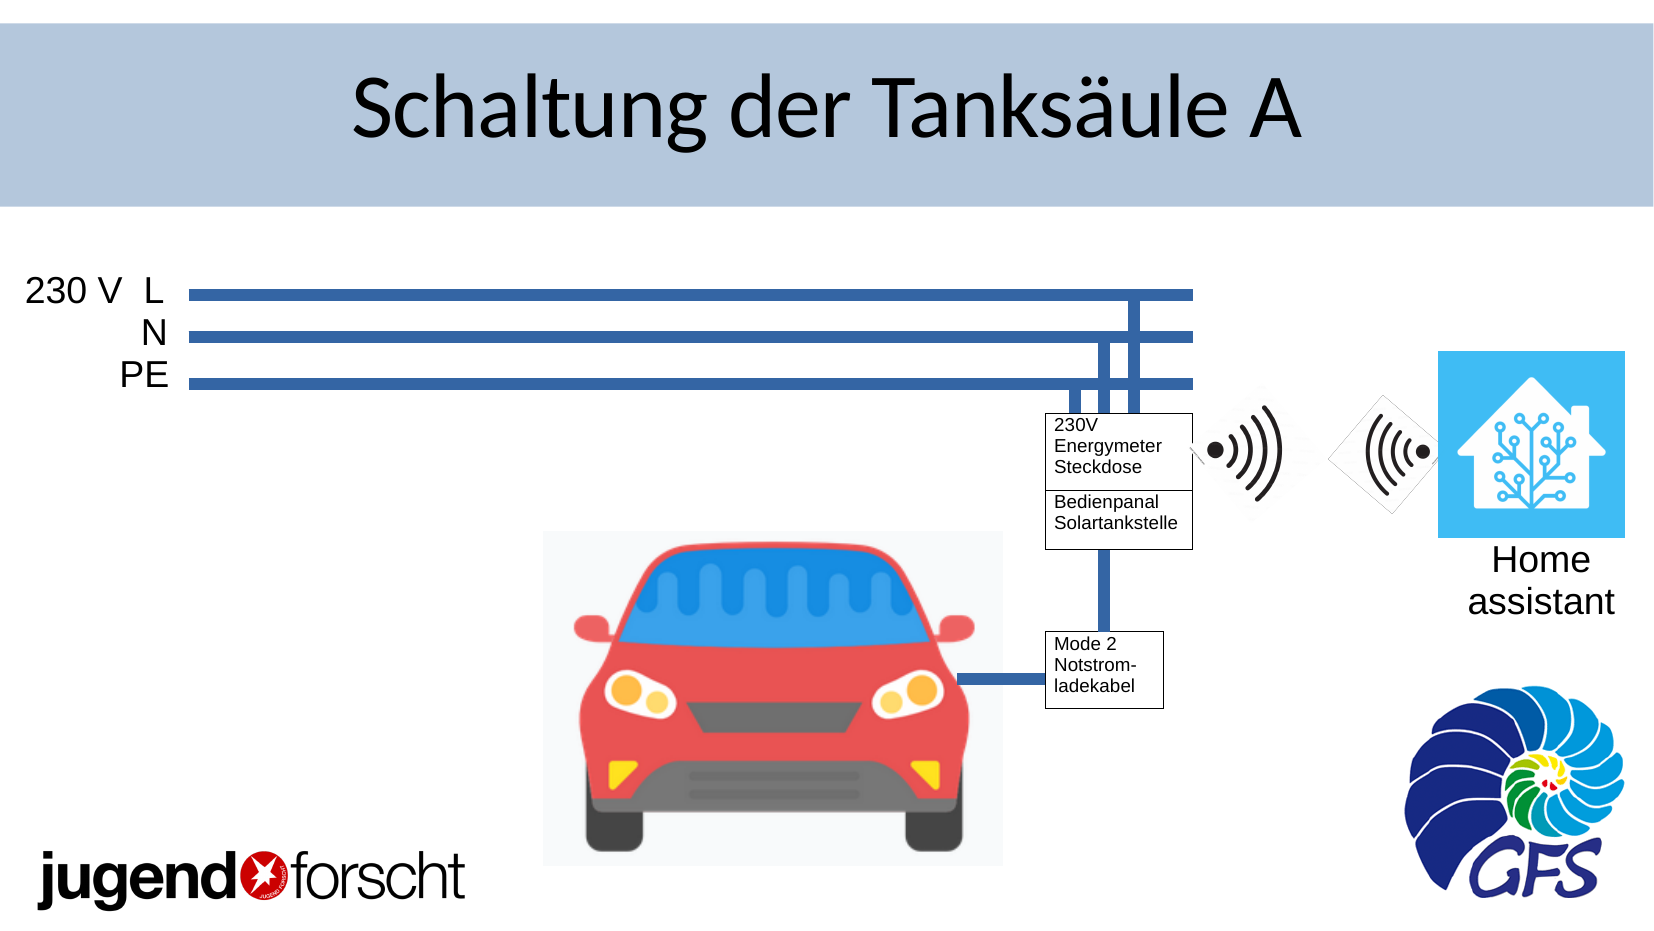

# Schaltung der Tanksäule A
230 V L
	 N
 PE
230V
Energymeter
Steckdose
Mode 2
Notstrom-ladekabel
Bedienpanal Solartankstelle
Home assistant